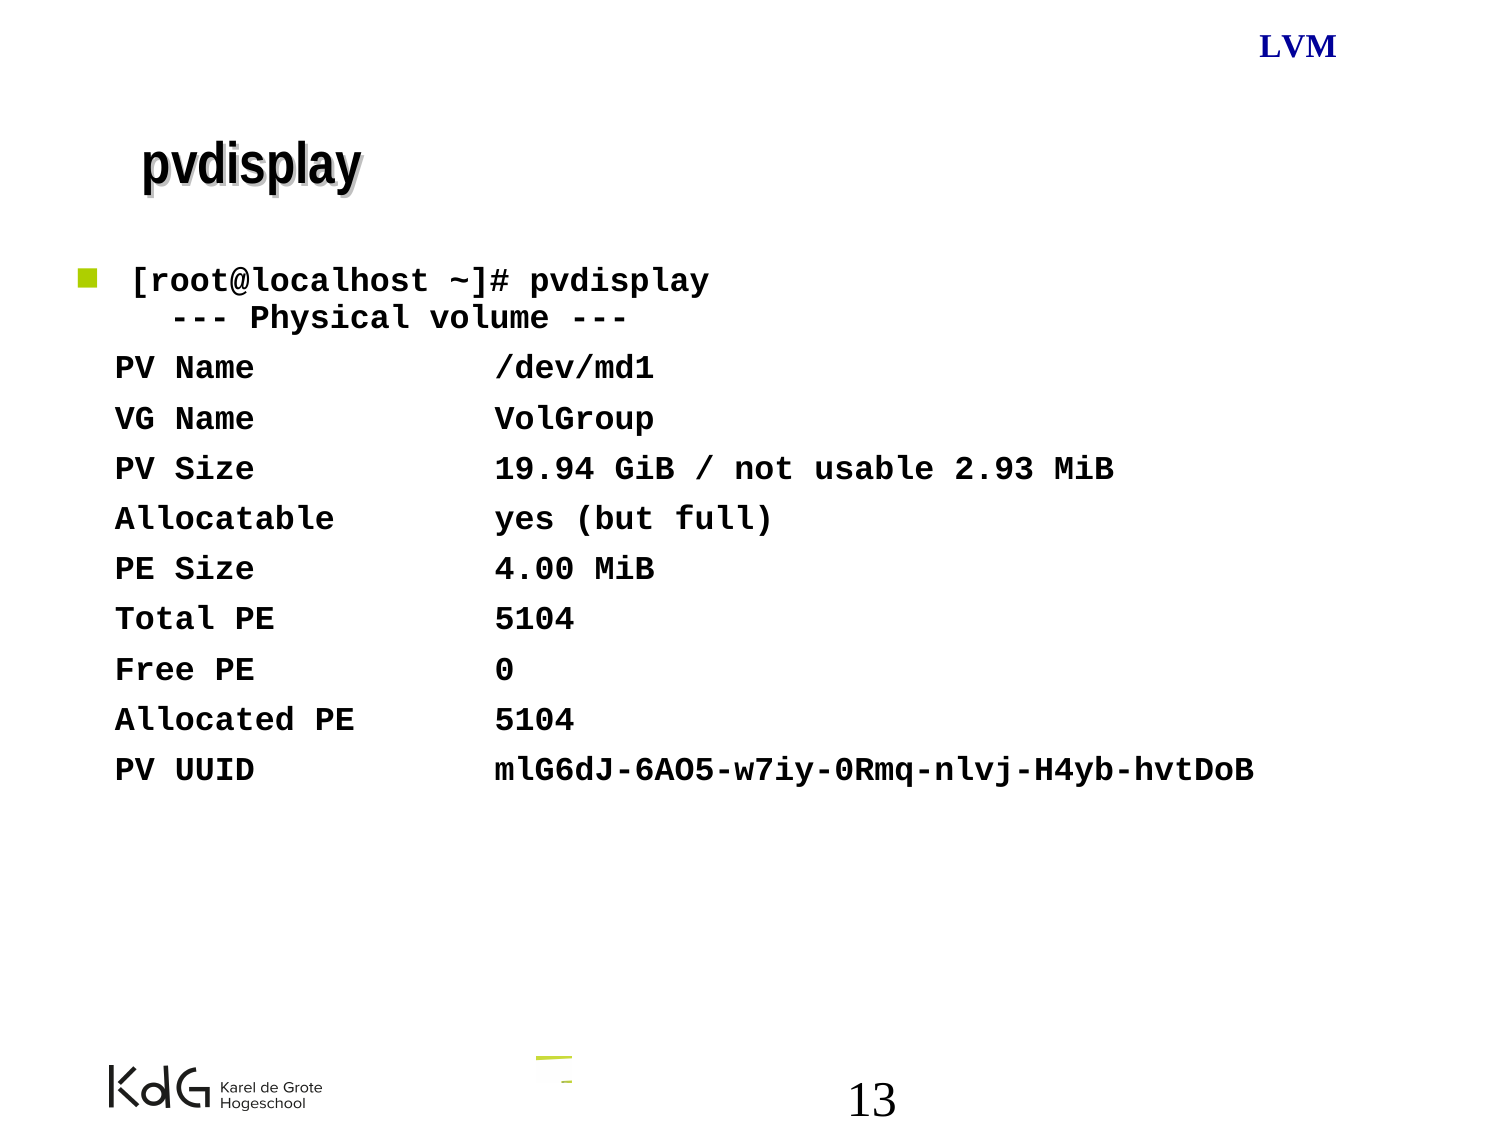

# pvdisplay
[root@localhost ~]# pvdisplay
 --- Physical volume ---
 PV Name /dev/md1
 VG Name VolGroup
 PV Size 19.94 GiB / not usable 2.93 MiB
 Allocatable yes (but full)
 PE Size 4.00 MiB
 Total PE 5104
 Free PE 0
 Allocated PE 5104
 PV UUID mlG6dJ-6AO5-w7iy-0Rmq-nlvj-H4yb-hvtDoB